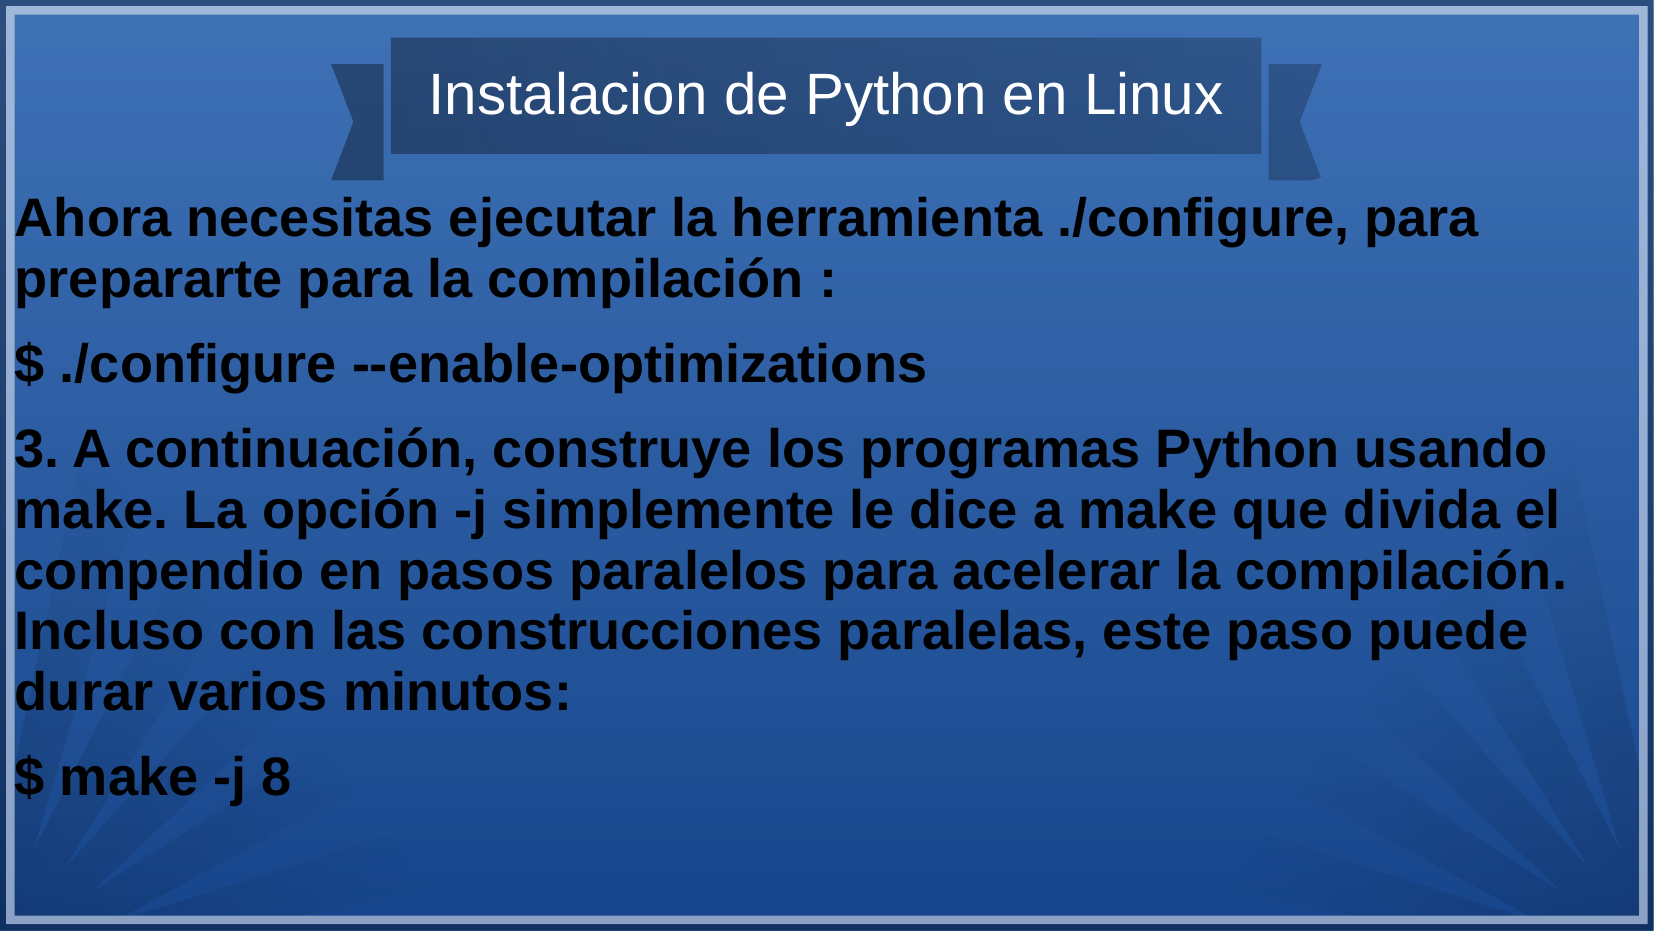

# Instalacion de Python en Linux
Ahora necesitas ejecutar la herramienta ./configure, para prepararte para la compilación :
$ ./configure --enable-optimizations
3. A continuación, construye los programas Python usando make. La opción -j simplemente le dice a make que divida el compendio en pasos paralelos para acelerar la compilación. Incluso con las construcciones paralelas, este paso puede durar varios minutos:
$ make -j 8